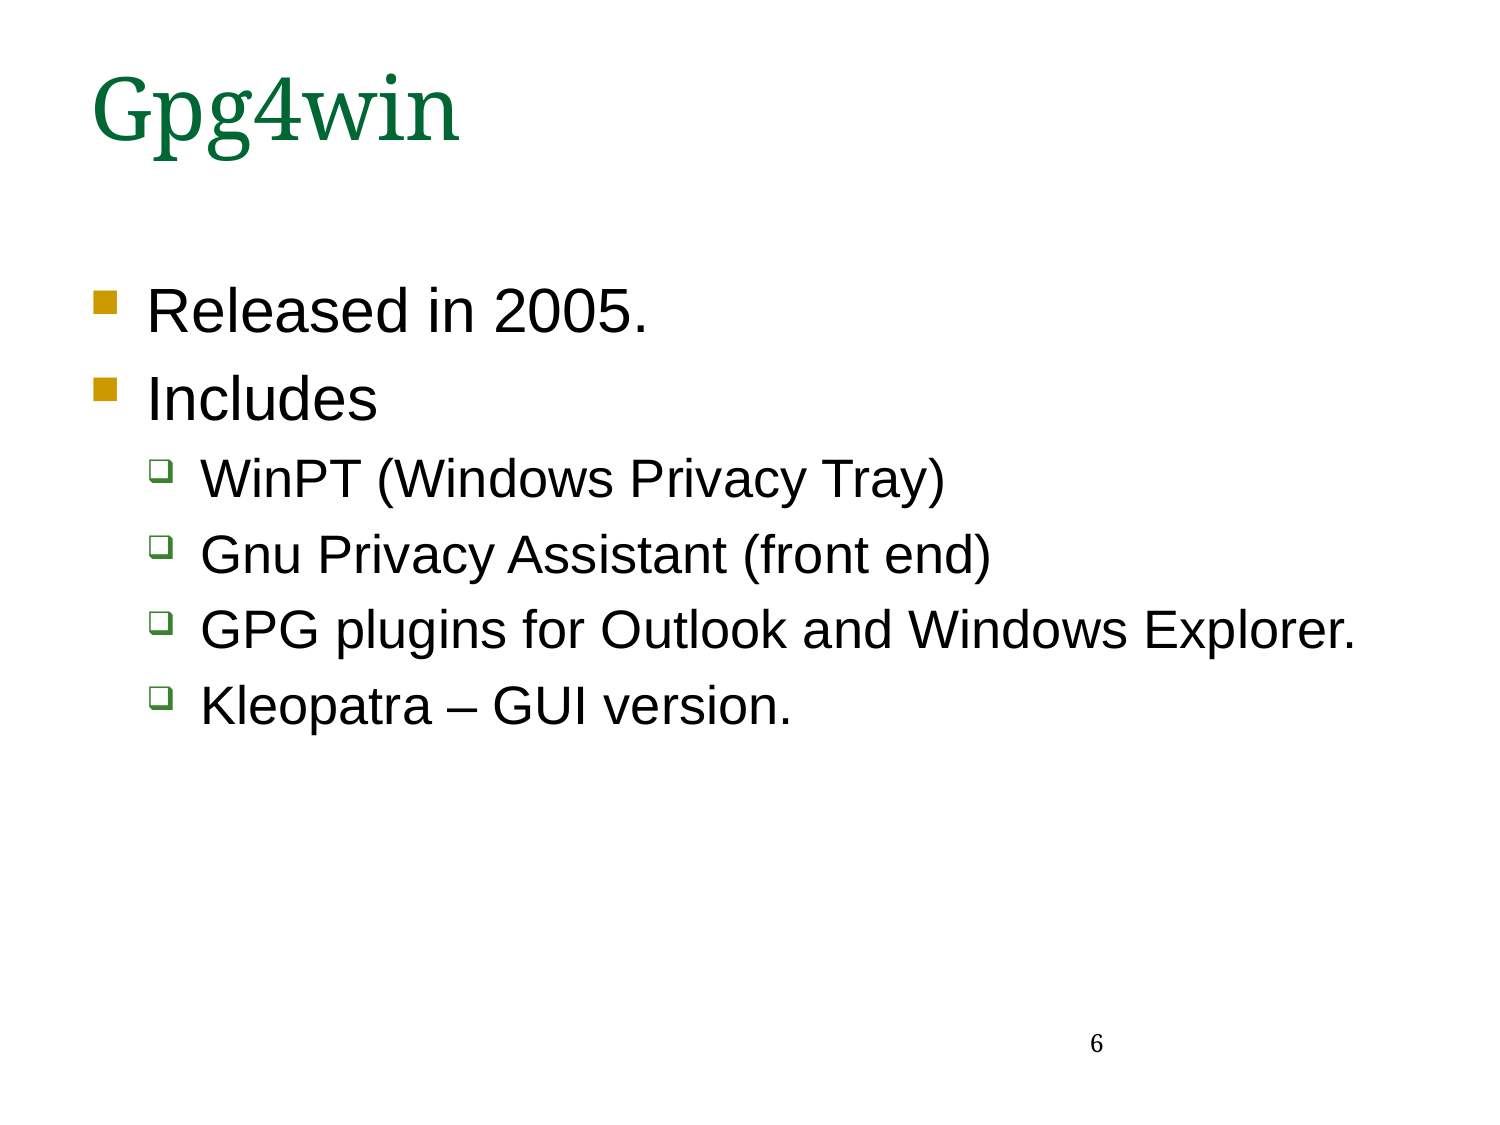

# Gpg4win
Released in 2005.
Includes
WinPT (Windows Privacy Tray)
Gnu Privacy Assistant (front end)
GPG plugins for Outlook and Windows Explorer.
Kleopatra – GUI version.